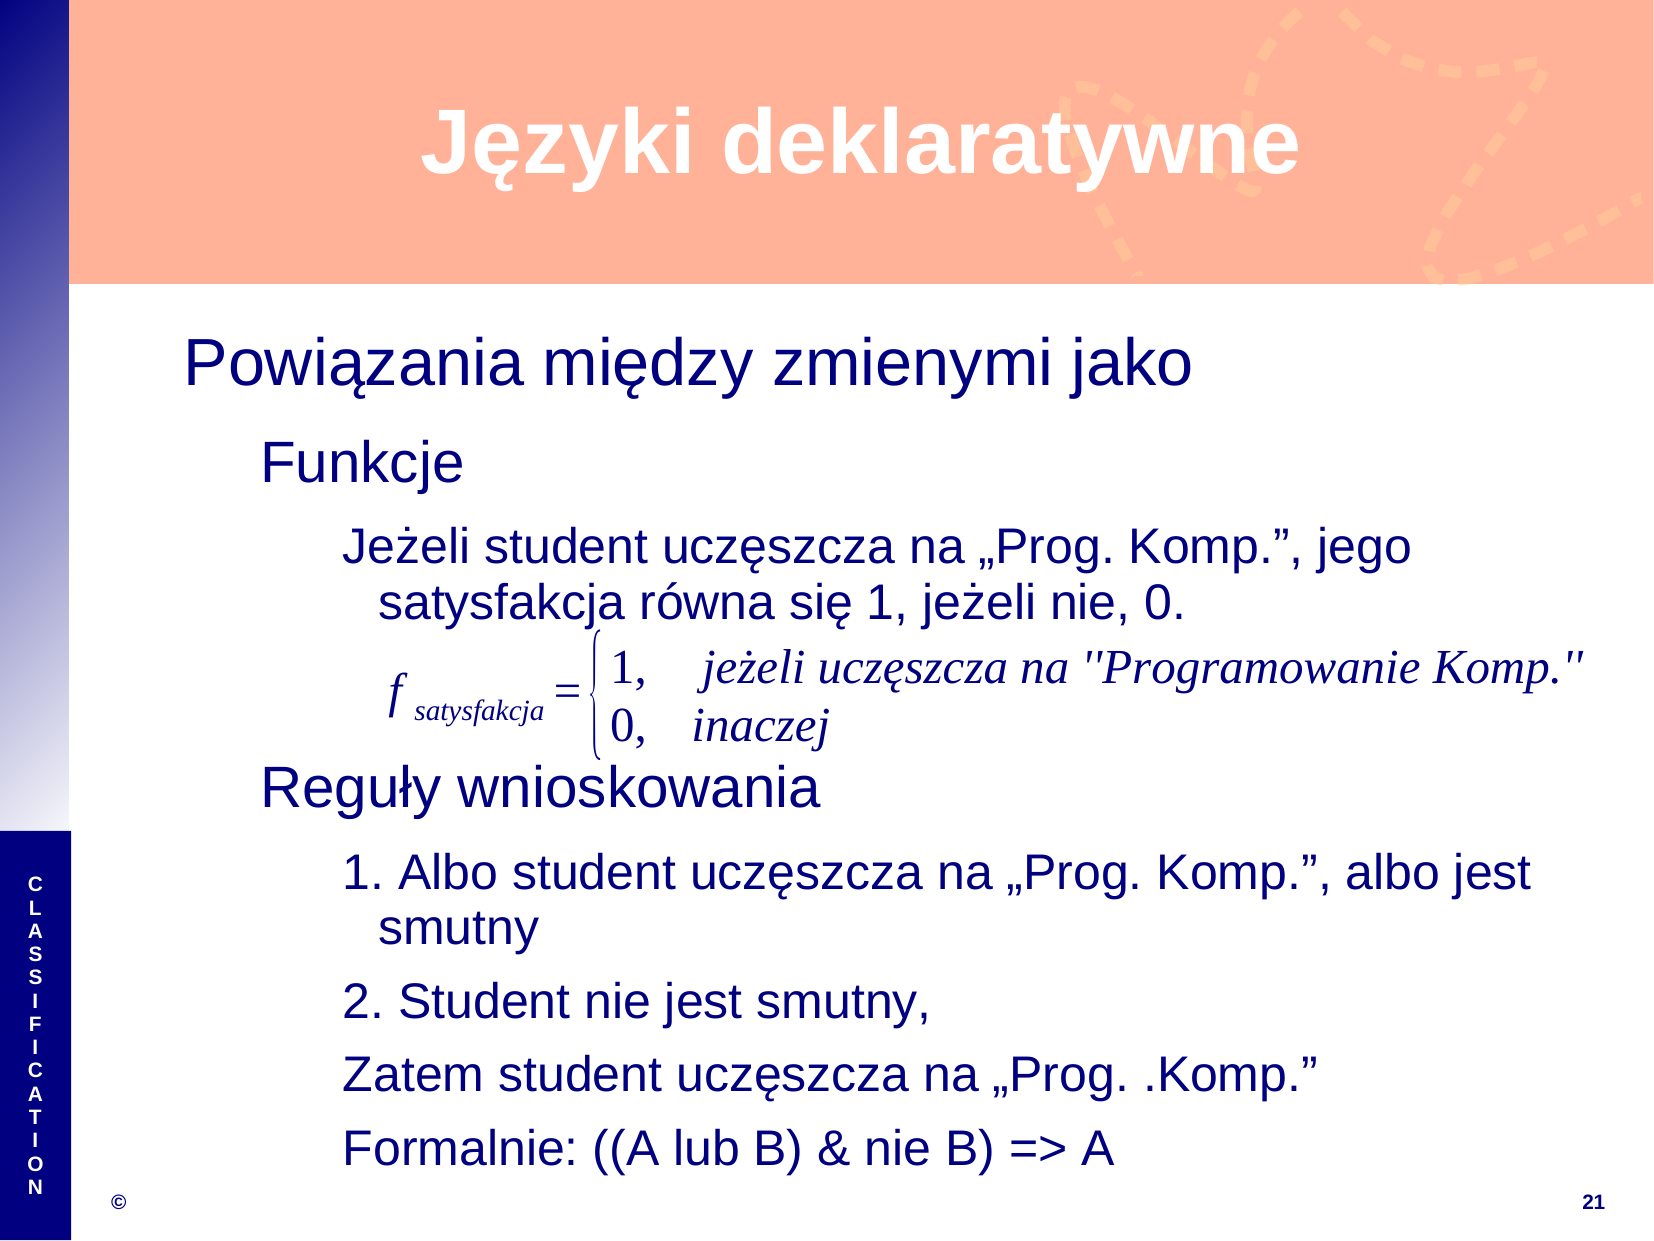

# Języki deklaratywne
Powiązania między zmienymi jako
Funkcje
Jeżeli student uczęszcza na „Prog. Komp.”, jego satysfakcja równa się 1, jeżeli nie, 0.
Reguły wnioskowania
1. Albo student uczęszcza na „Prog. Komp.”, albo jest smutny
2. Student nie jest smutny,
Zatem student uczęszcza na „Prog. .Komp.”
Formalnie: ((A lub B) & nie B) => A
C
L
A
S
S
I
F
I
C
A
T
I
O
N